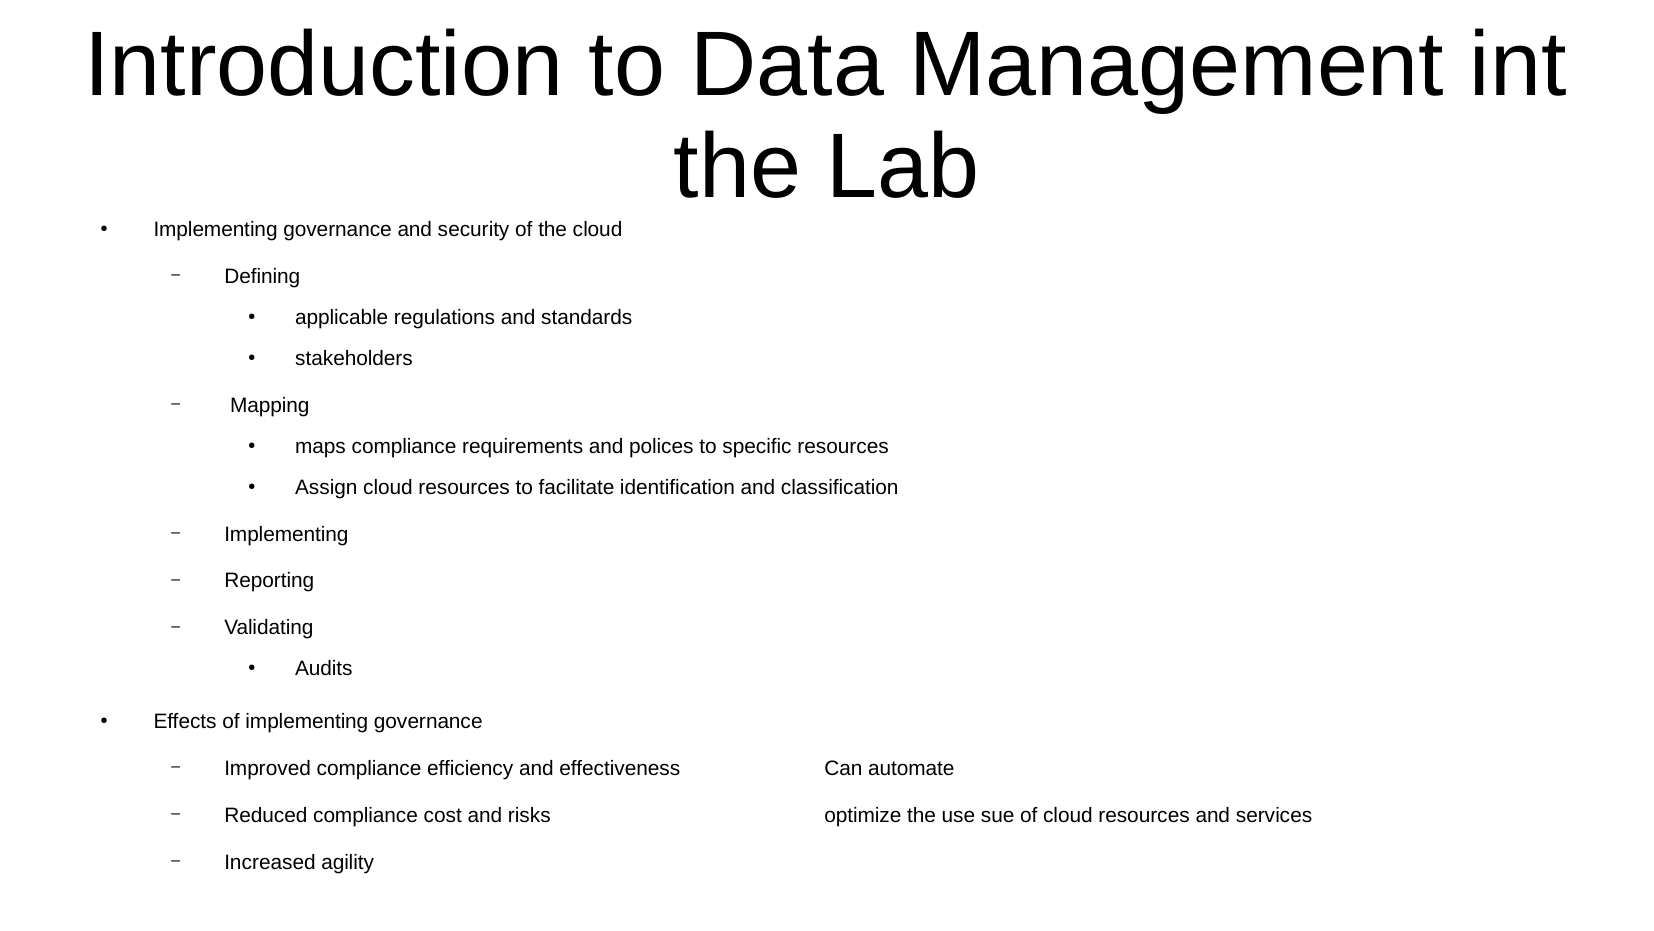

# Introduction to Data Management int the Lab
Implementing governance and security of the cloud
Defining
applicable regulations and standards
stakeholders
 Mapping
maps compliance requirements and polices to specific resources
Assign cloud resources to facilitate identification and classification
Implementing
Reporting
Validating
Audits
Effects of implementing governance
Improved compliance efficiency and effectiveness		Can automate
Reduced compliance cost and risks				optimize the use sue of cloud resources and services
Increased agility